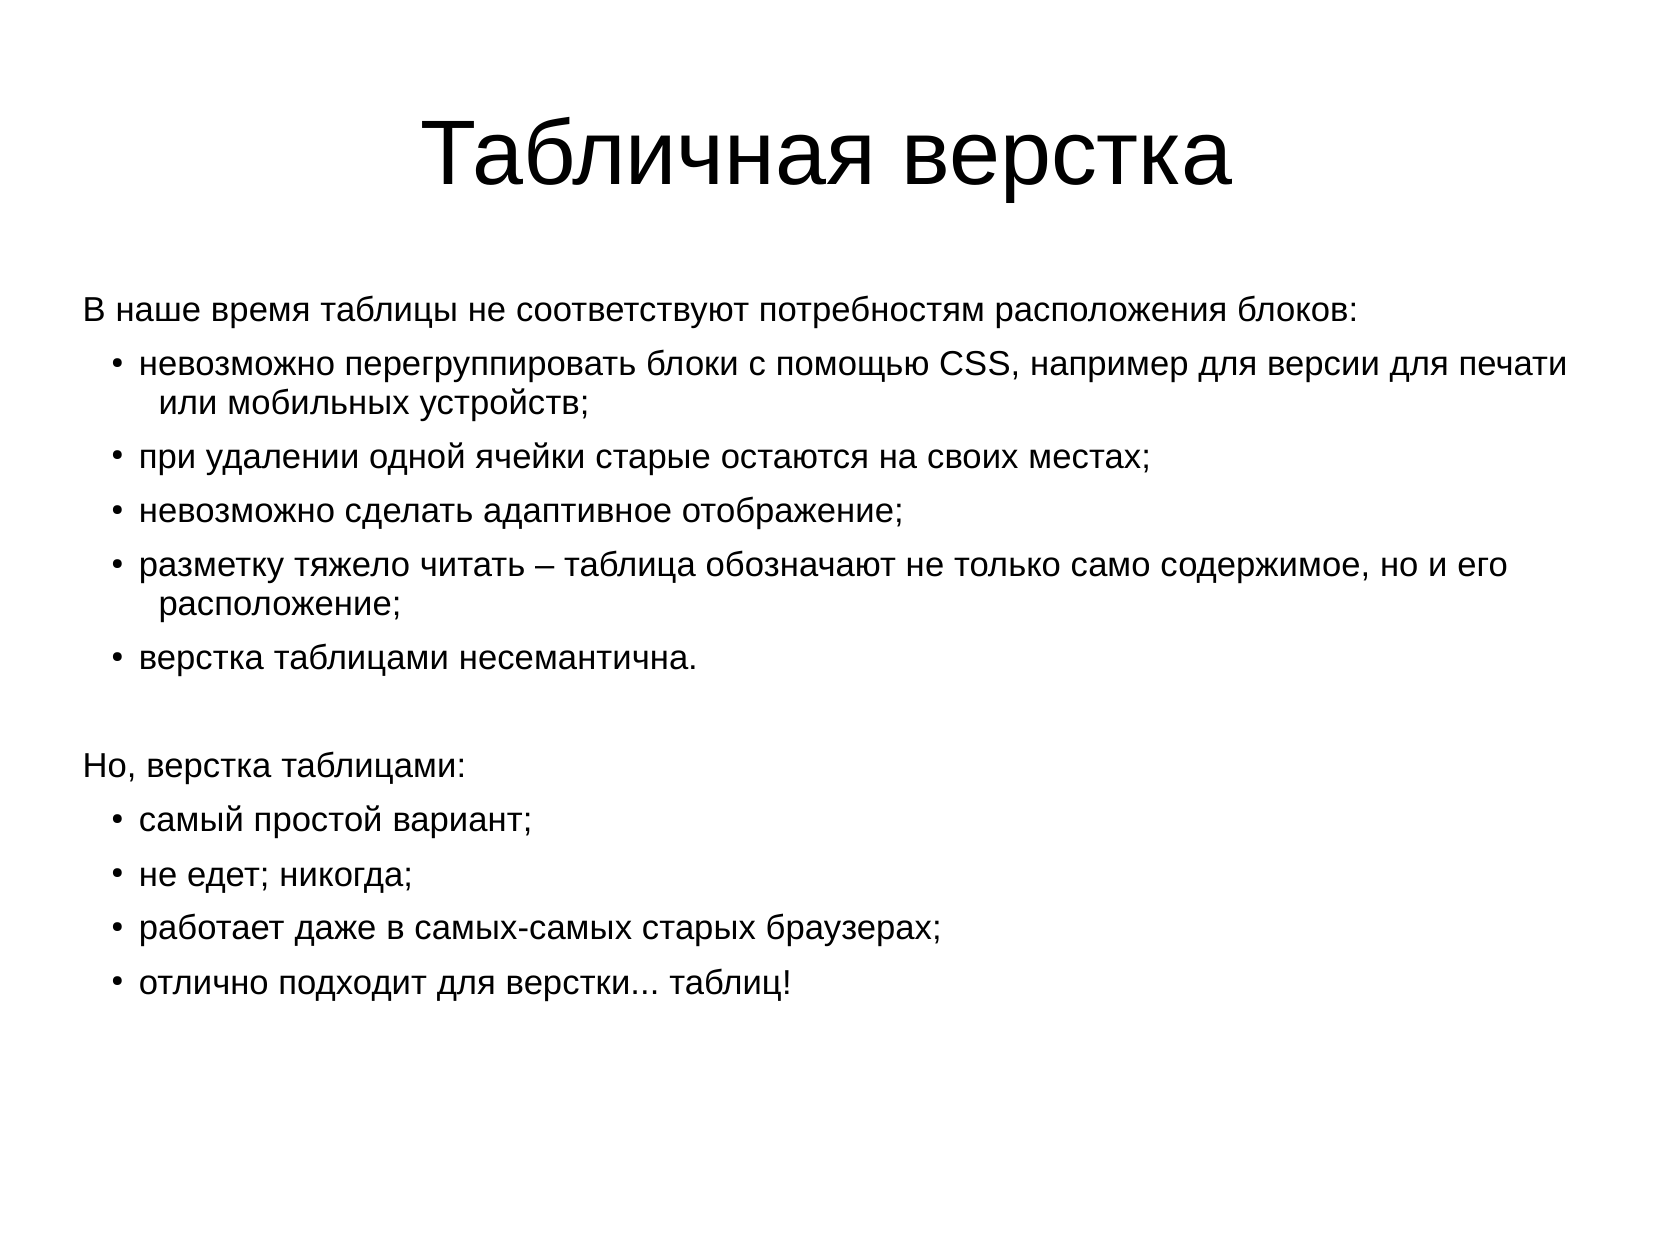

# Табличная верстка
В наше время таблицы не соответствуют потребностям расположения блоков:
невозможно перегруппировать блоки с помощью CSS, например для версии для печати или мобильных устройств;
при удалении одной ячейки старые остаются на своих местах;
невозможно сделать адаптивное отображение;
разметку тяжело читать – таблица обозначают не только само содержимое, но и его расположение;
верстка таблицами несемантична.
Но, верстка таблицами:
самый простой вариант;
не едет; никогда;
работает даже в самых-самых старых браузерах;
отлично подходит для верстки... таблиц!